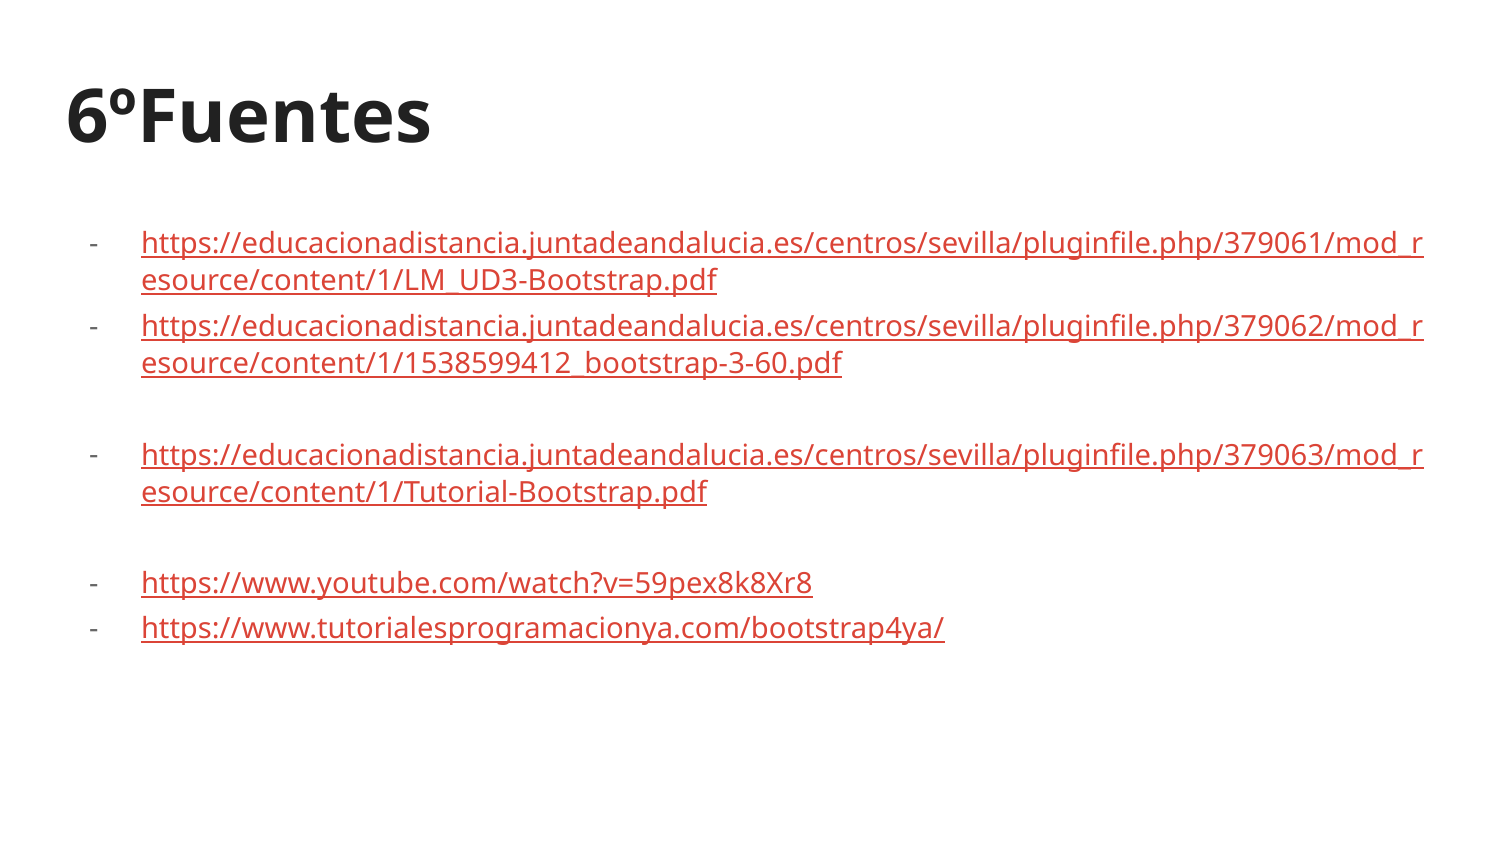

# 6ºFuentes
https://educacionadistancia.juntadeandalucia.es/centros/sevilla/pluginfile.php/379061/mod_resource/content/1/LM_UD3-Bootstrap.pdf
https://educacionadistancia.juntadeandalucia.es/centros/sevilla/pluginfile.php/379062/mod_resource/content/1/1538599412_bootstrap-3-60.pdf
https://educacionadistancia.juntadeandalucia.es/centros/sevilla/pluginfile.php/379063/mod_resource/content/1/Tutorial-Bootstrap.pdf
https://www.youtube.com/watch?v=59pex8k8Xr8
https://www.tutorialesprogramacionya.com/bootstrap4ya/